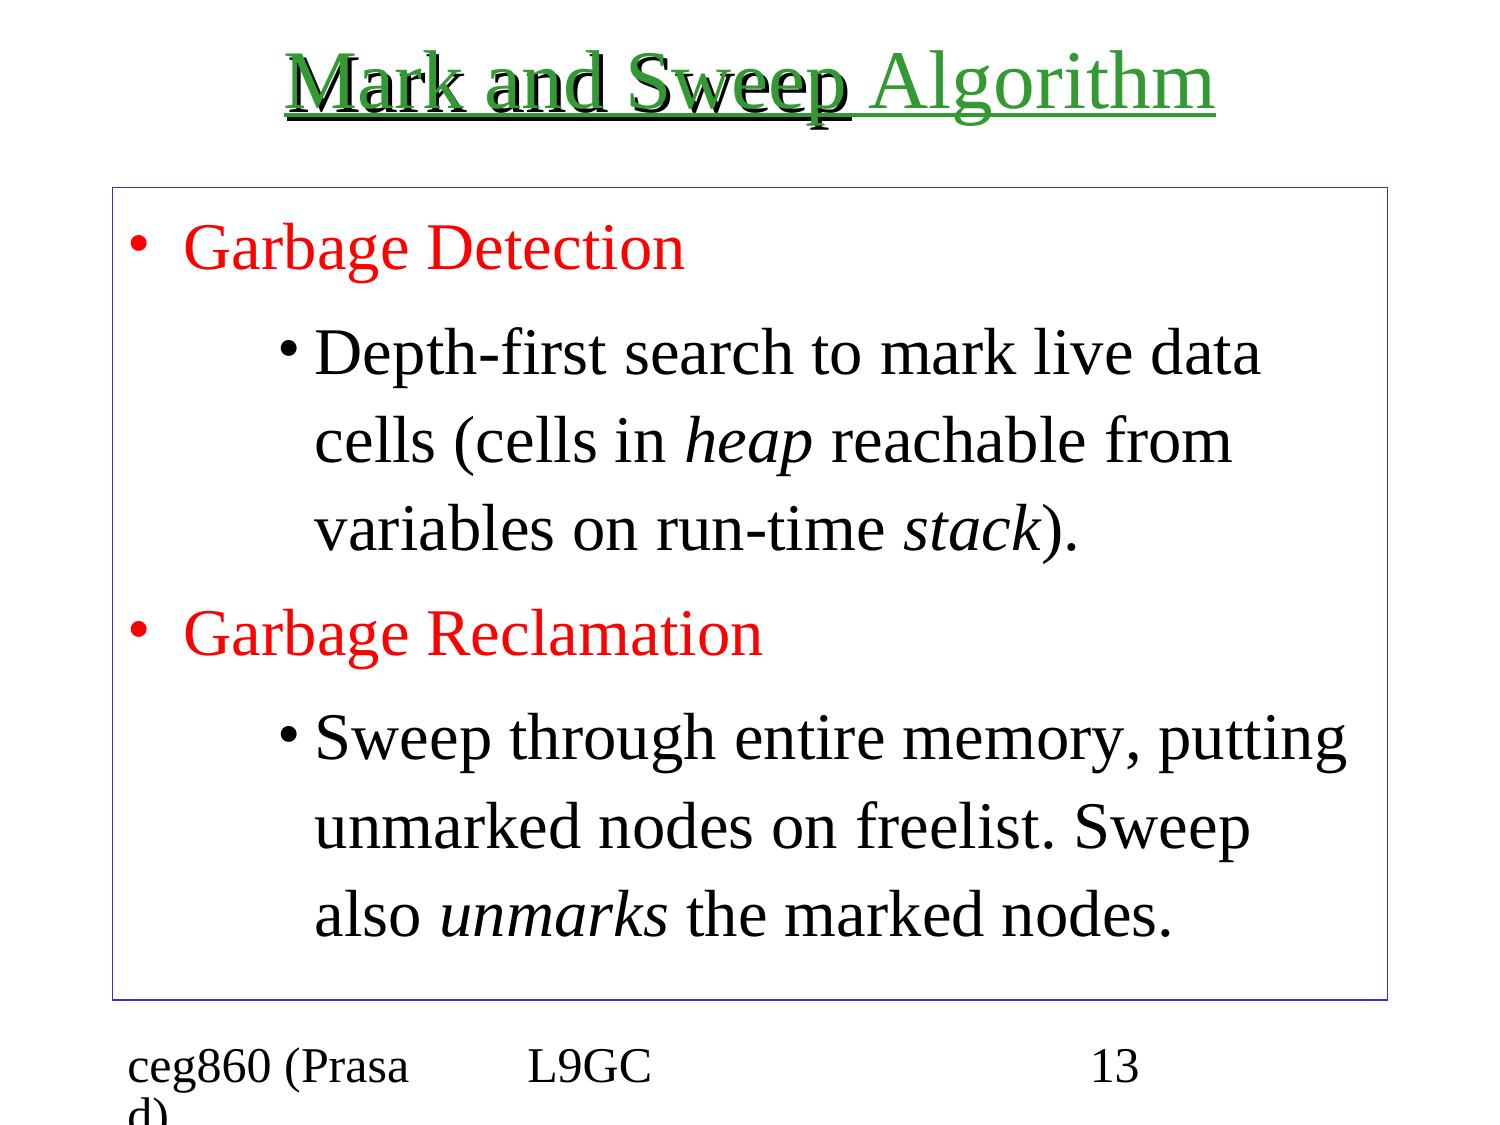

# Mark and Sweep Algorithm
Garbage Detection
Depth-first search to mark live data cells (cells in heap reachable from variables on run-time stack).
Garbage Reclamation
Sweep through entire memory, putting unmarked nodes on freelist. Sweep also unmarks the marked nodes.
ceg860 (Prasad)
L9GC
13